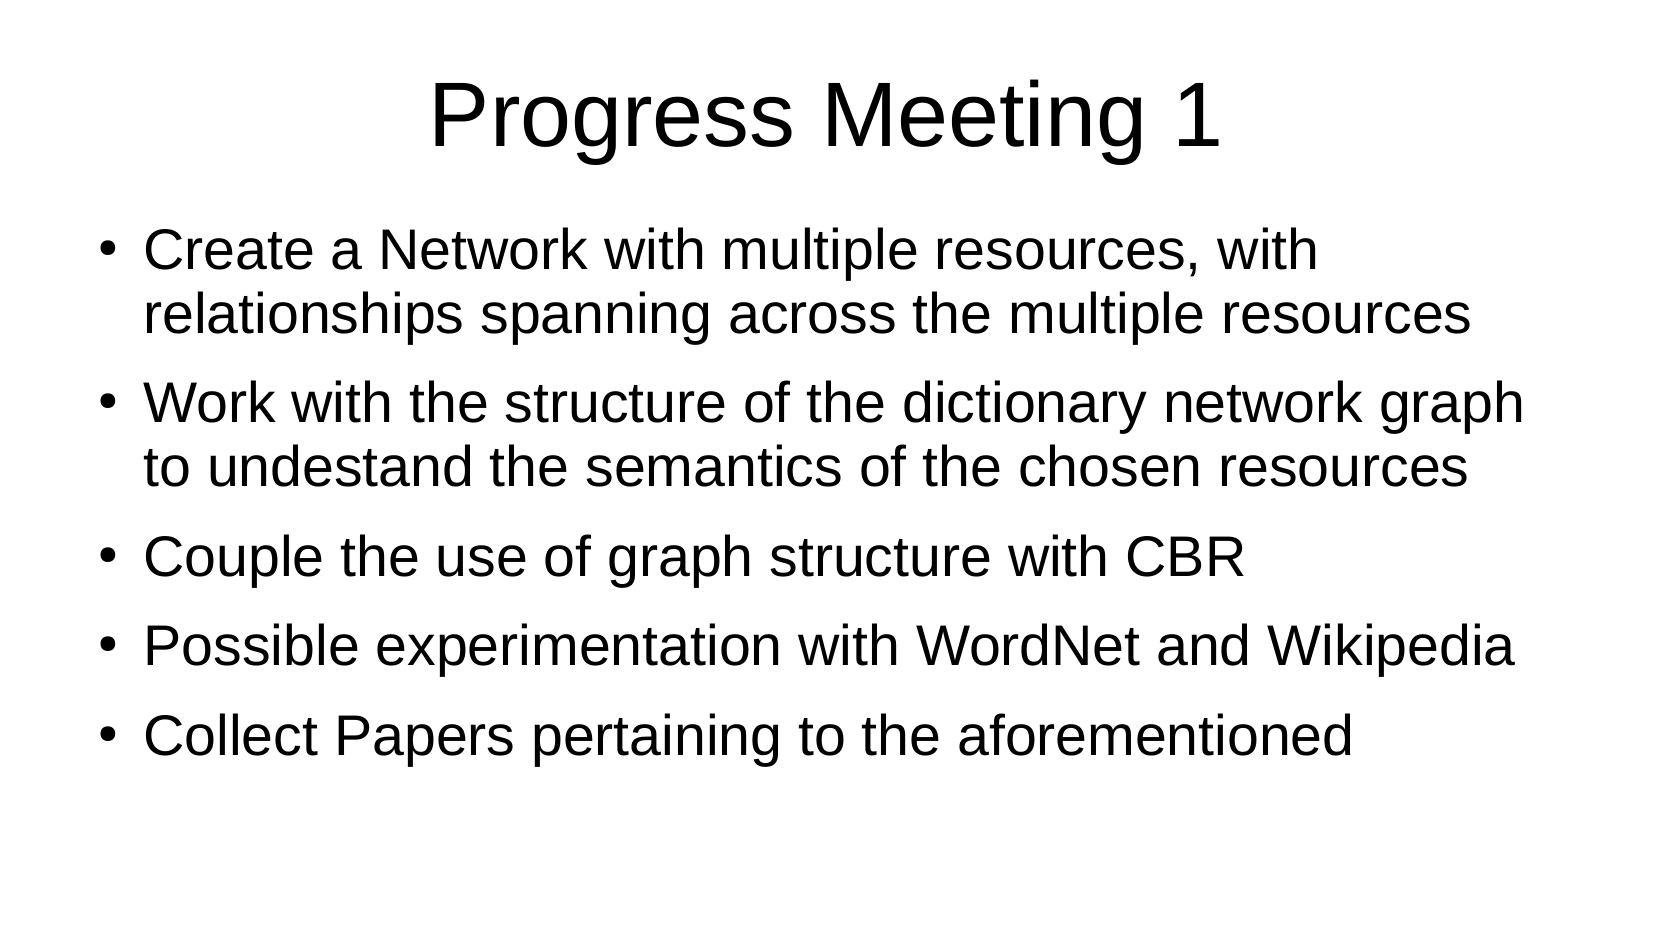

# Progress Meeting 1
Create a Network with multiple resources, with relationships spanning across the multiple resources
Work with the structure of the dictionary network graph to undestand the semantics of the chosen resources
Couple the use of graph structure with CBR
Possible experimentation with WordNet and Wikipedia
Collect Papers pertaining to the aforementioned